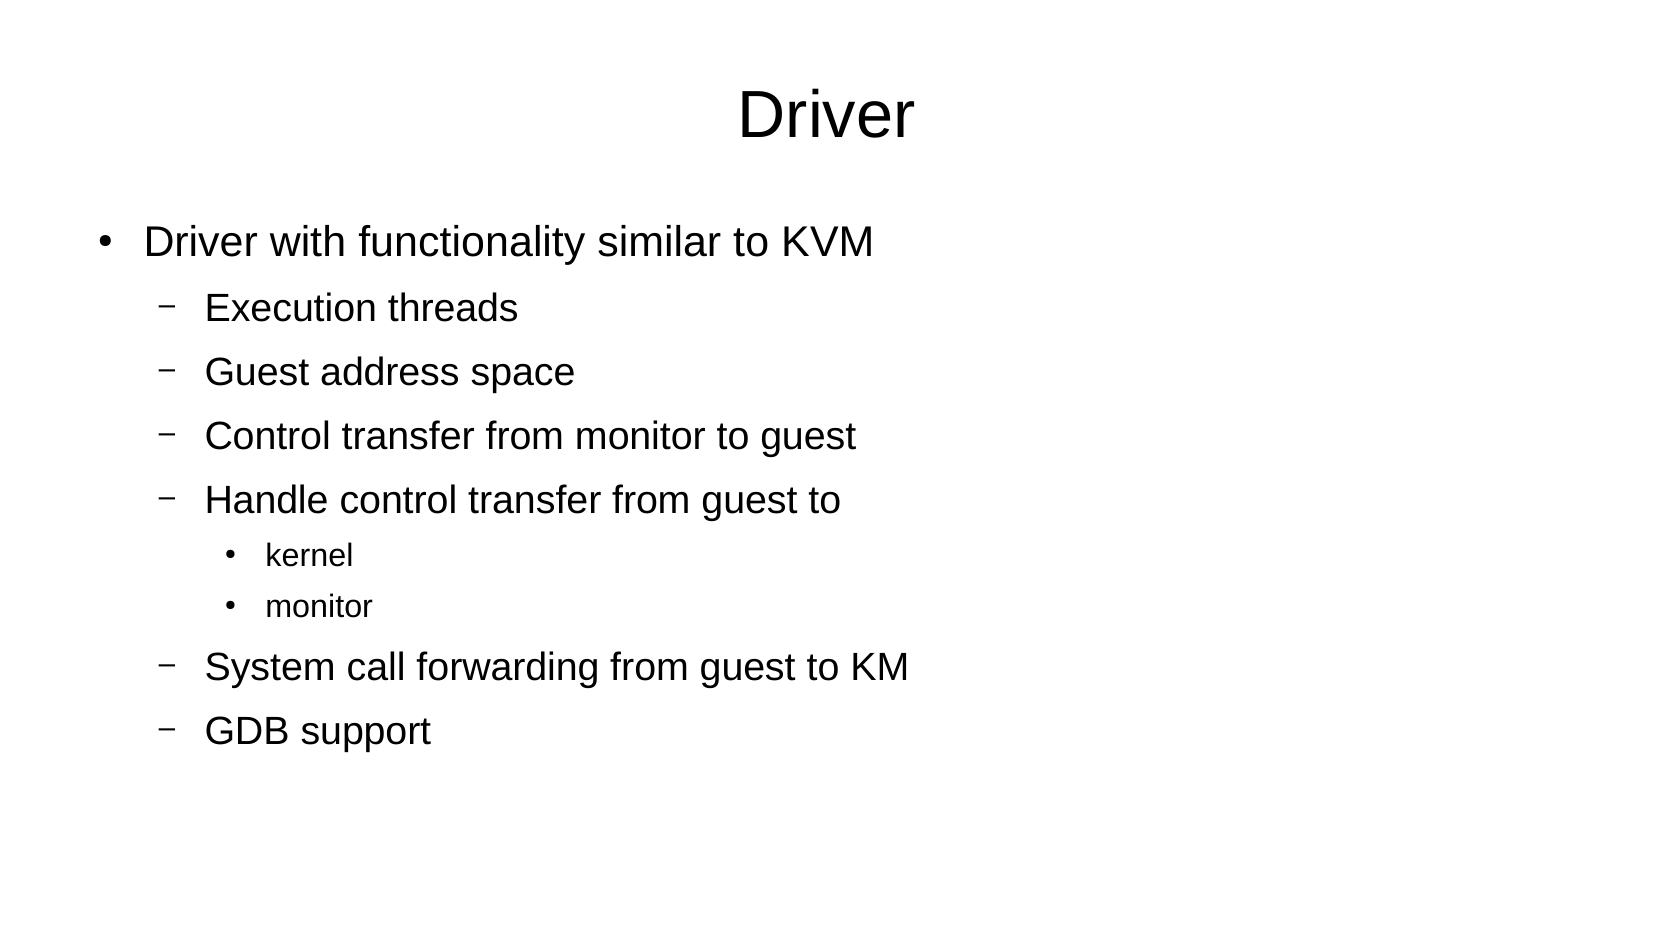

# Driver
Driver with functionality similar to KVM
Execution threads
Guest address space
Control transfer from monitor to guest
Handle control transfer from guest to
kernel
monitor
System call forwarding from guest to KM
GDB support